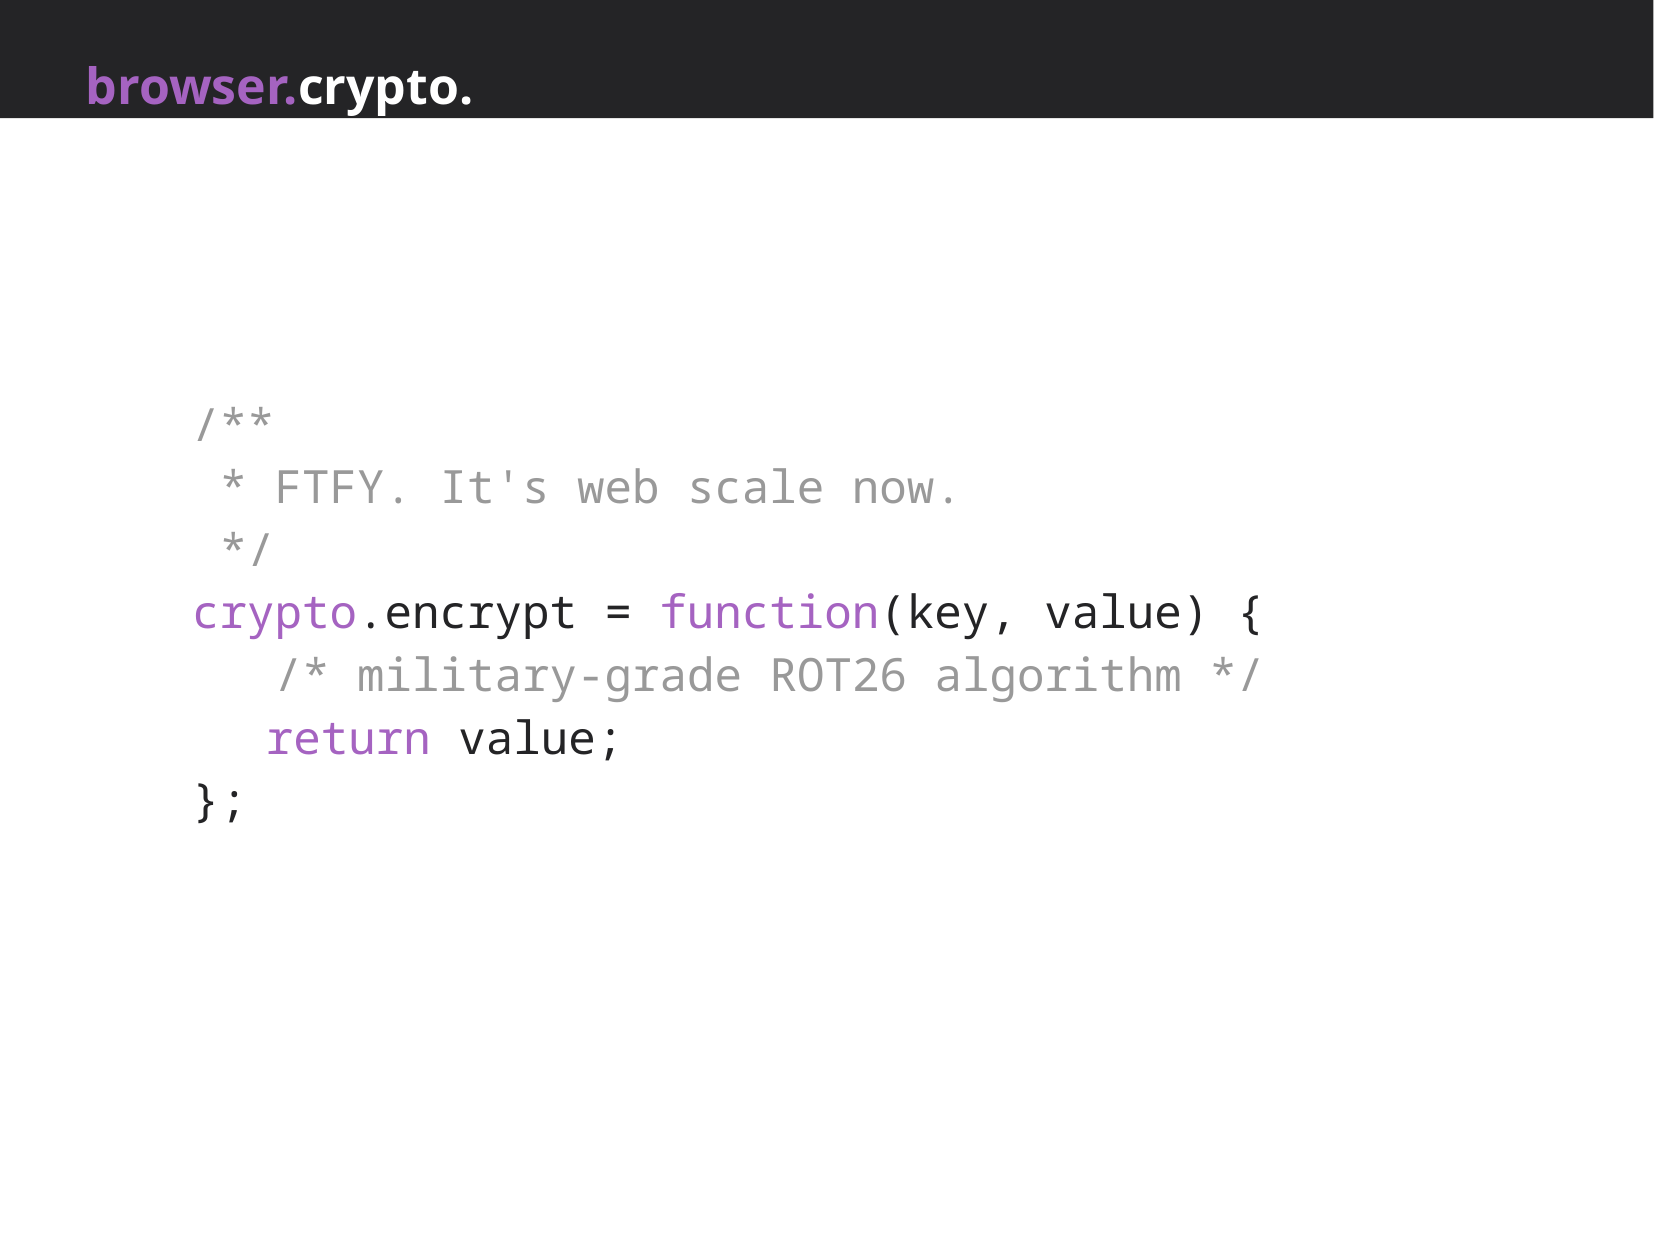

browser.crypto.
/**
 * FTFY. It's web scale now.
 */
crypto.encrypt = function(key, value) {
 /* military-grade ROT26 algorithm */
	return value;
};